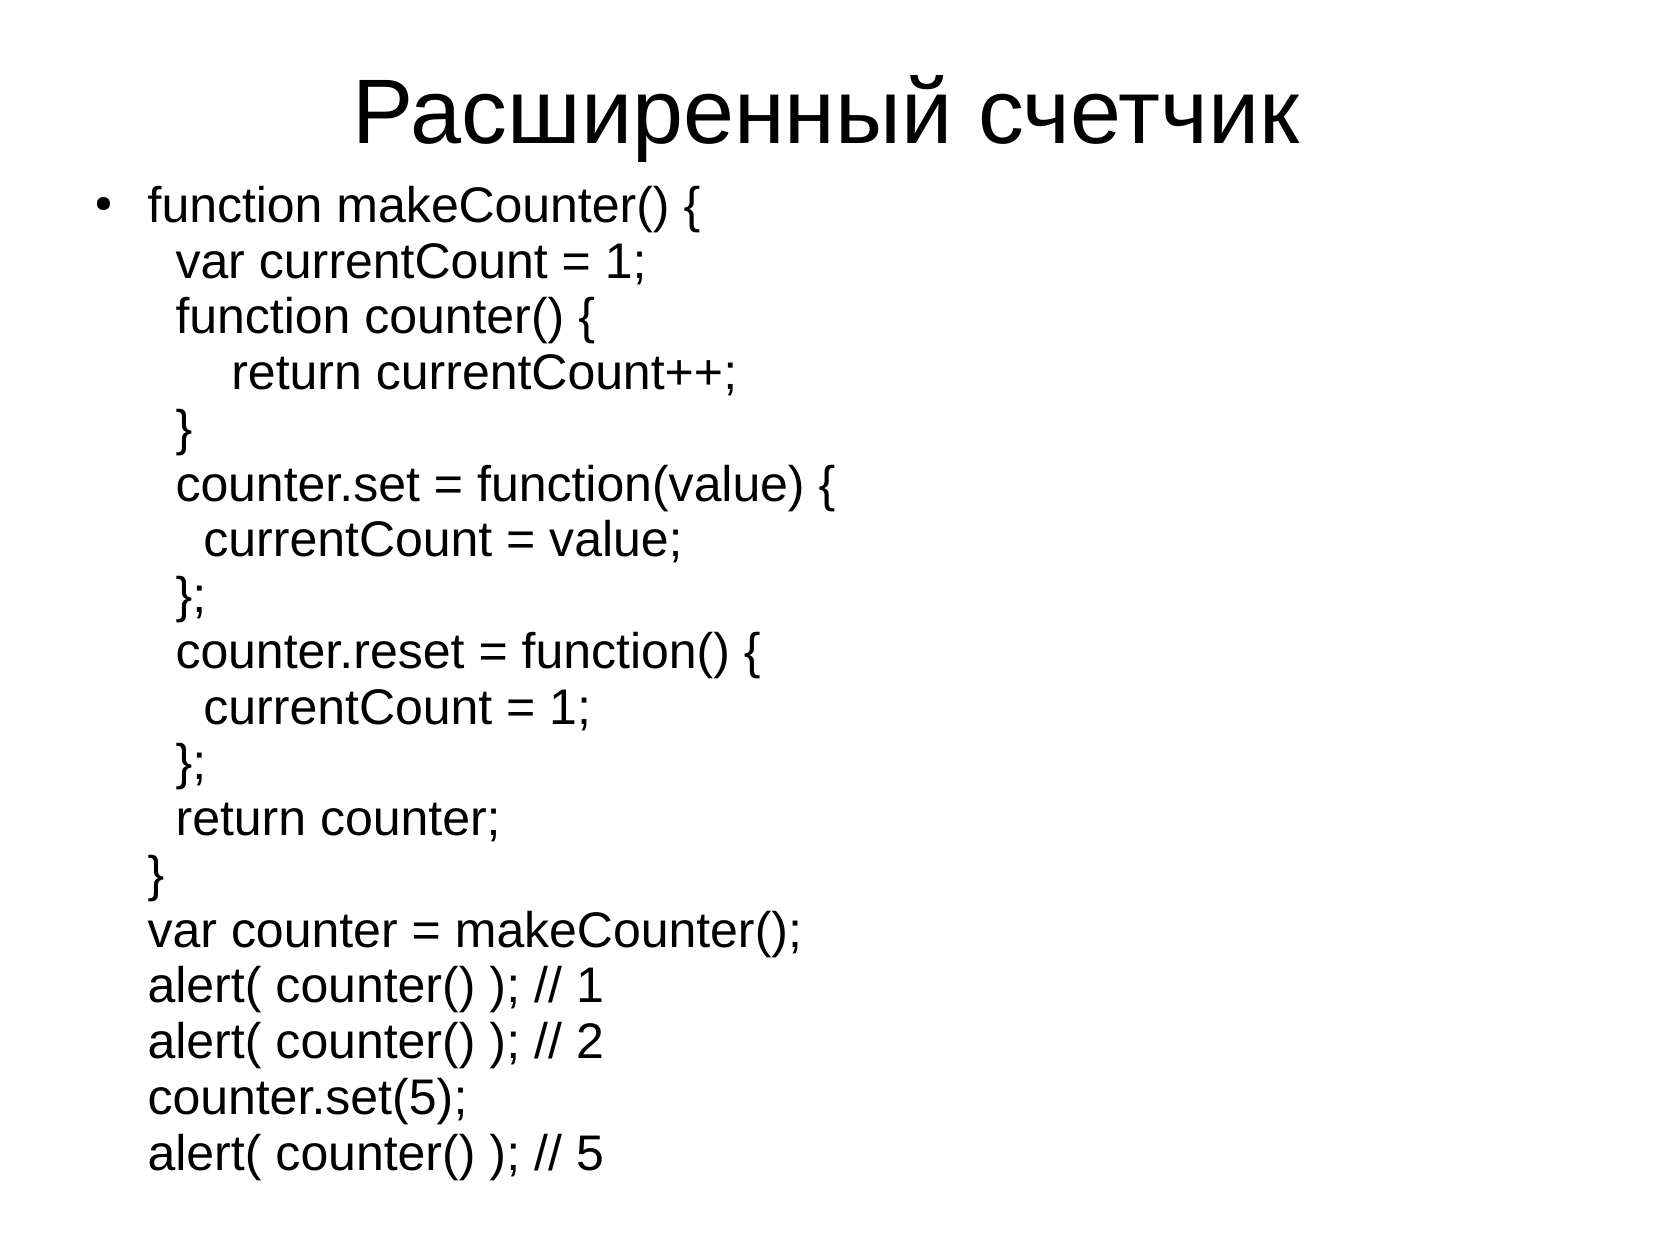

# Расширенный счетчик
function makeCounter() {
 var currentCount = 1;
 function counter() {
 return currentCount++;
 }
 counter.set = function(value) {
 currentCount = value;
 };
 counter.reset = function() {
 currentCount = 1;
 };
 return counter;
}
var counter = makeCounter();
alert( counter() ); // 1
alert( counter() ); // 2
counter.set(5);
alert( counter() ); // 5